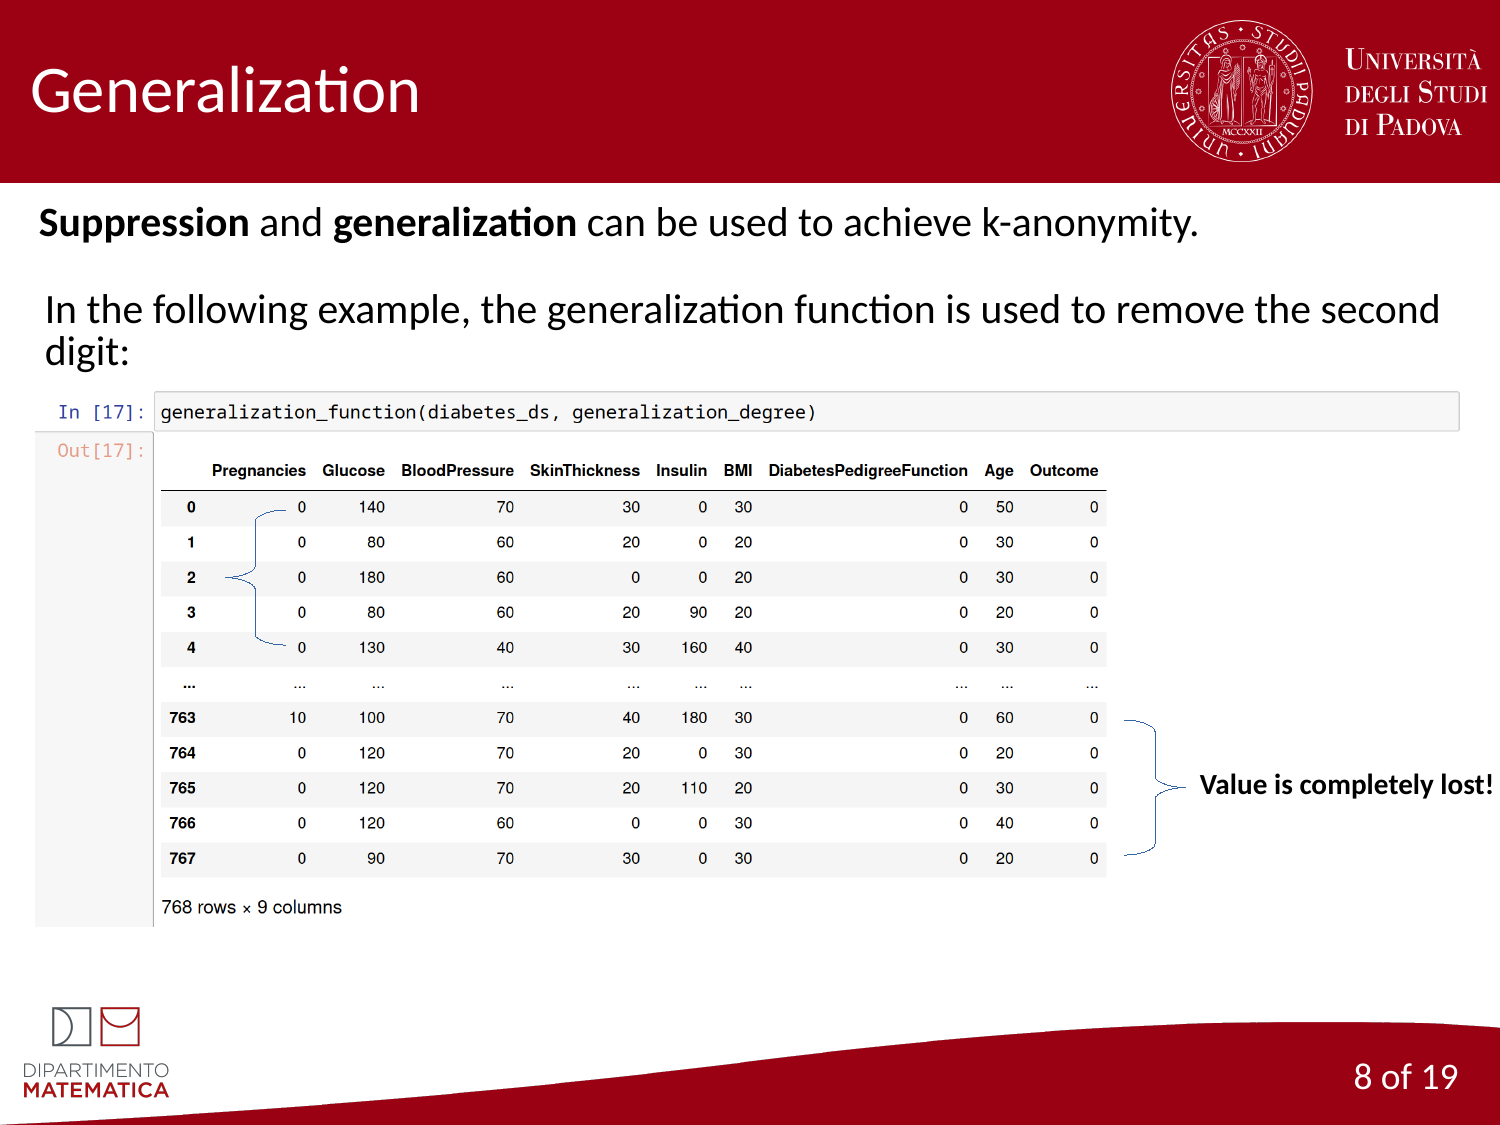

# Generalization
Suppression and generalization can be used to achieve k-anonymity.
In the following example, the generalization function is used to remove the second digit:
Value is completely lost!
 of 19